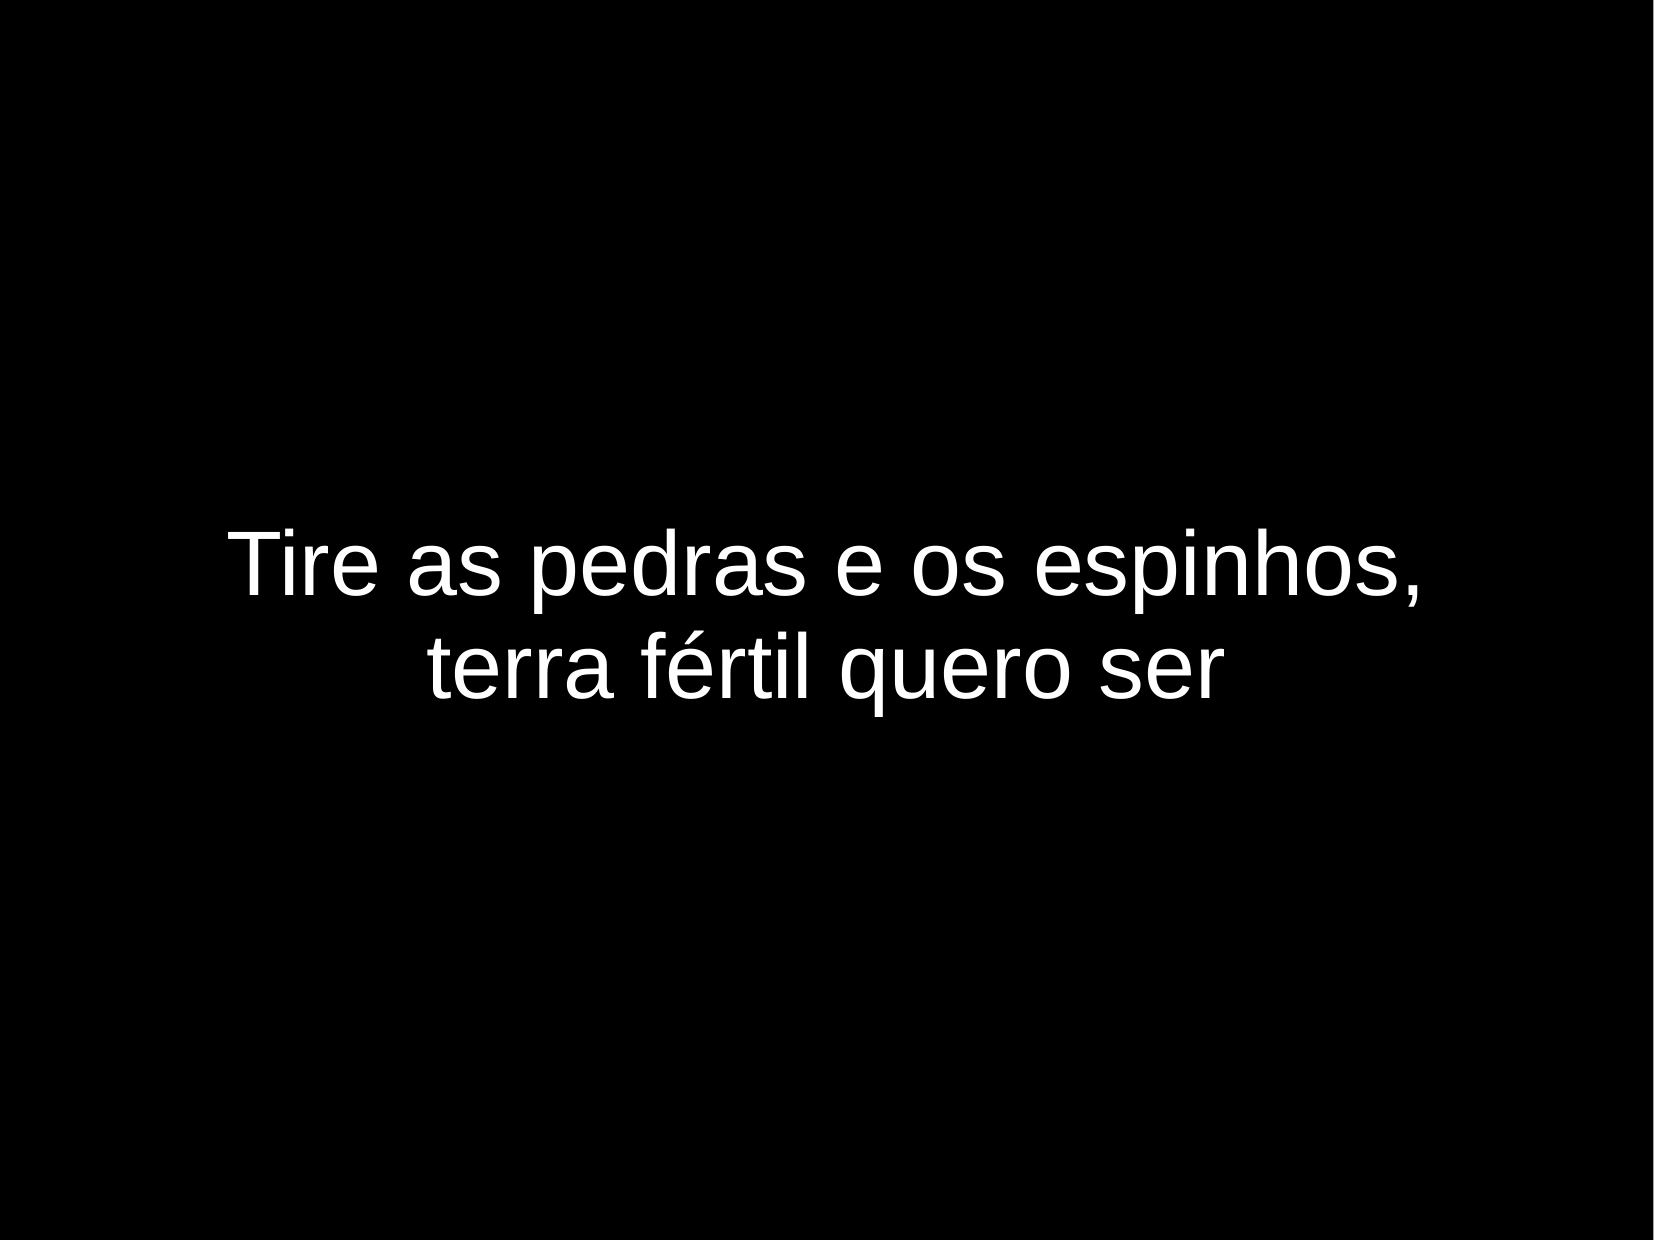

# Tire as pedras e os espinhos,
terra fértil quero ser